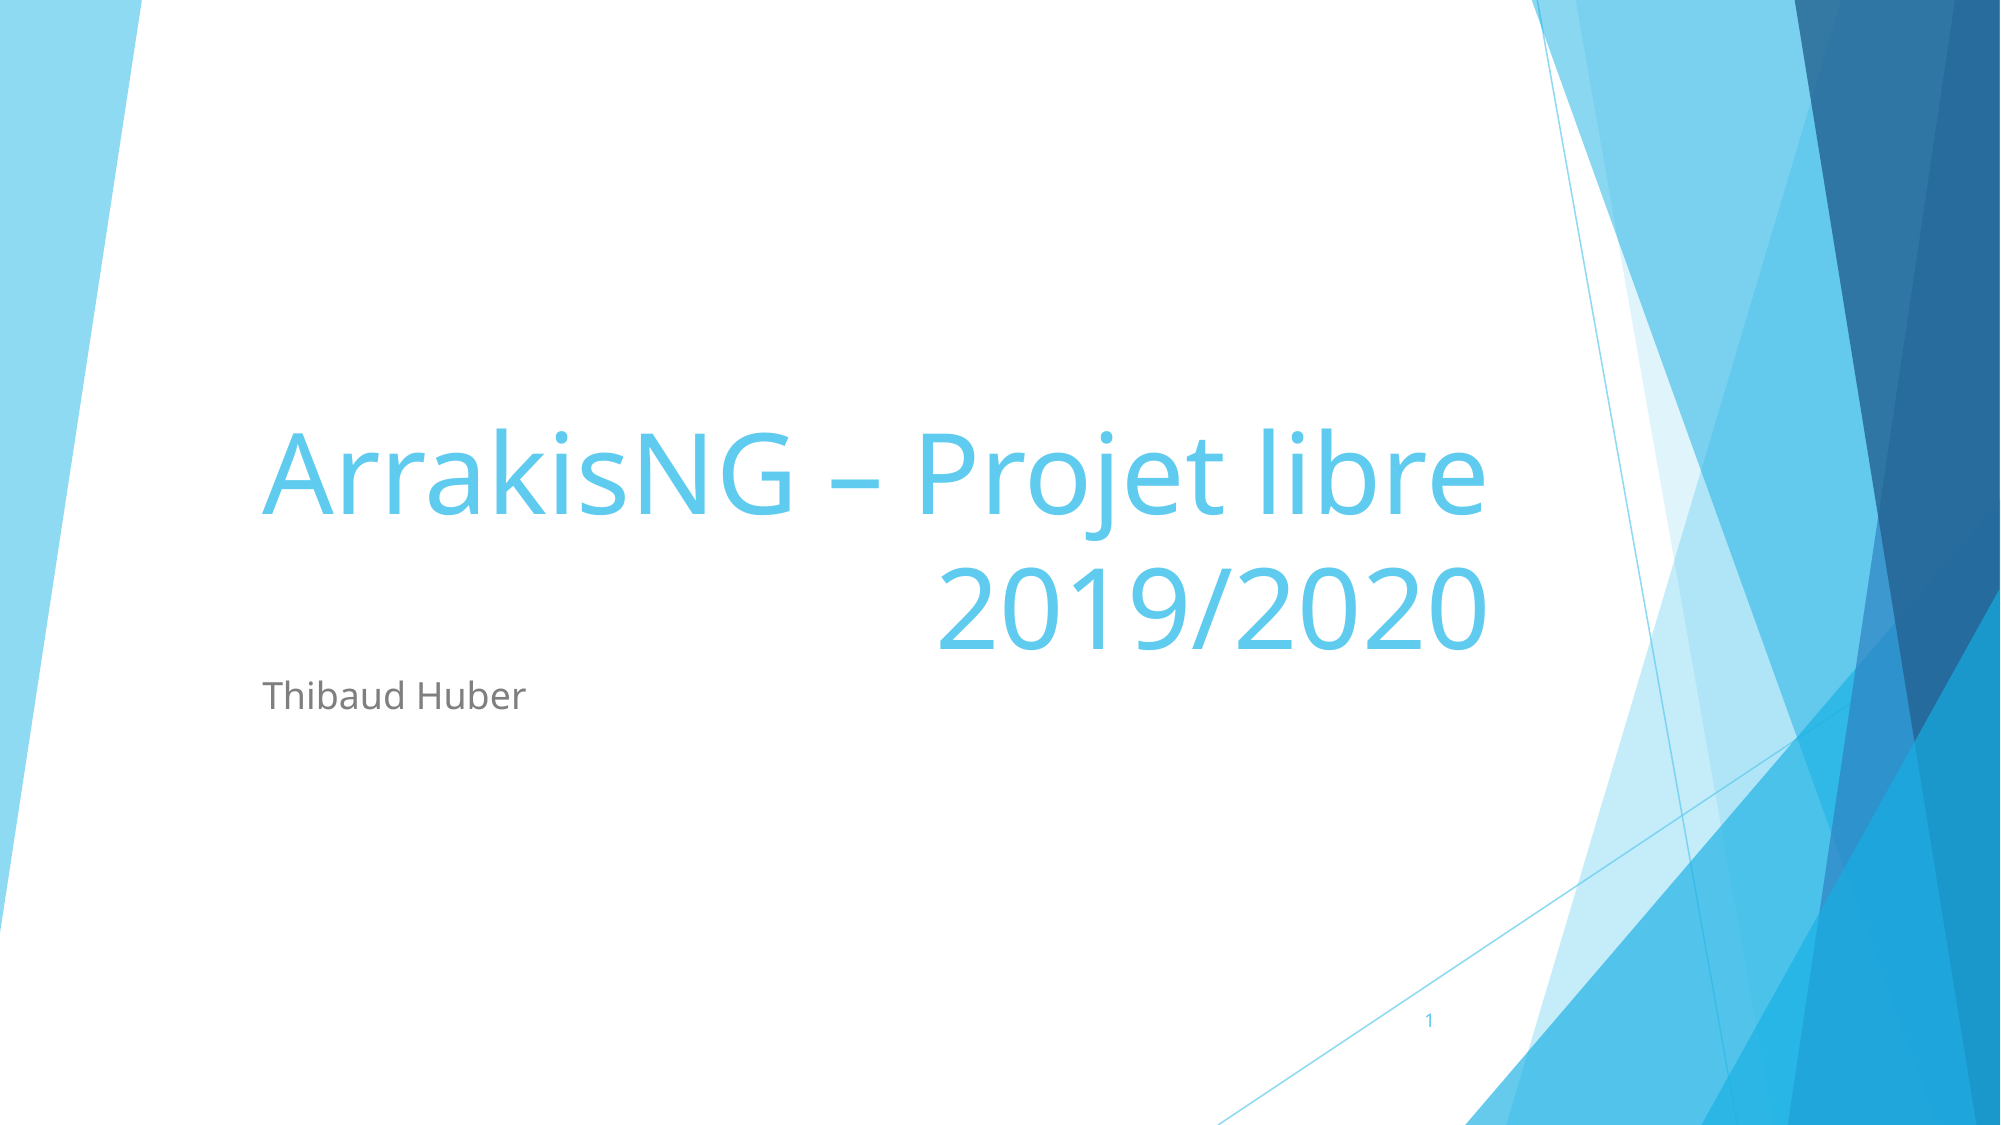

# ArrakisNG – Projet libre 2019/2020
Thibaud Huber